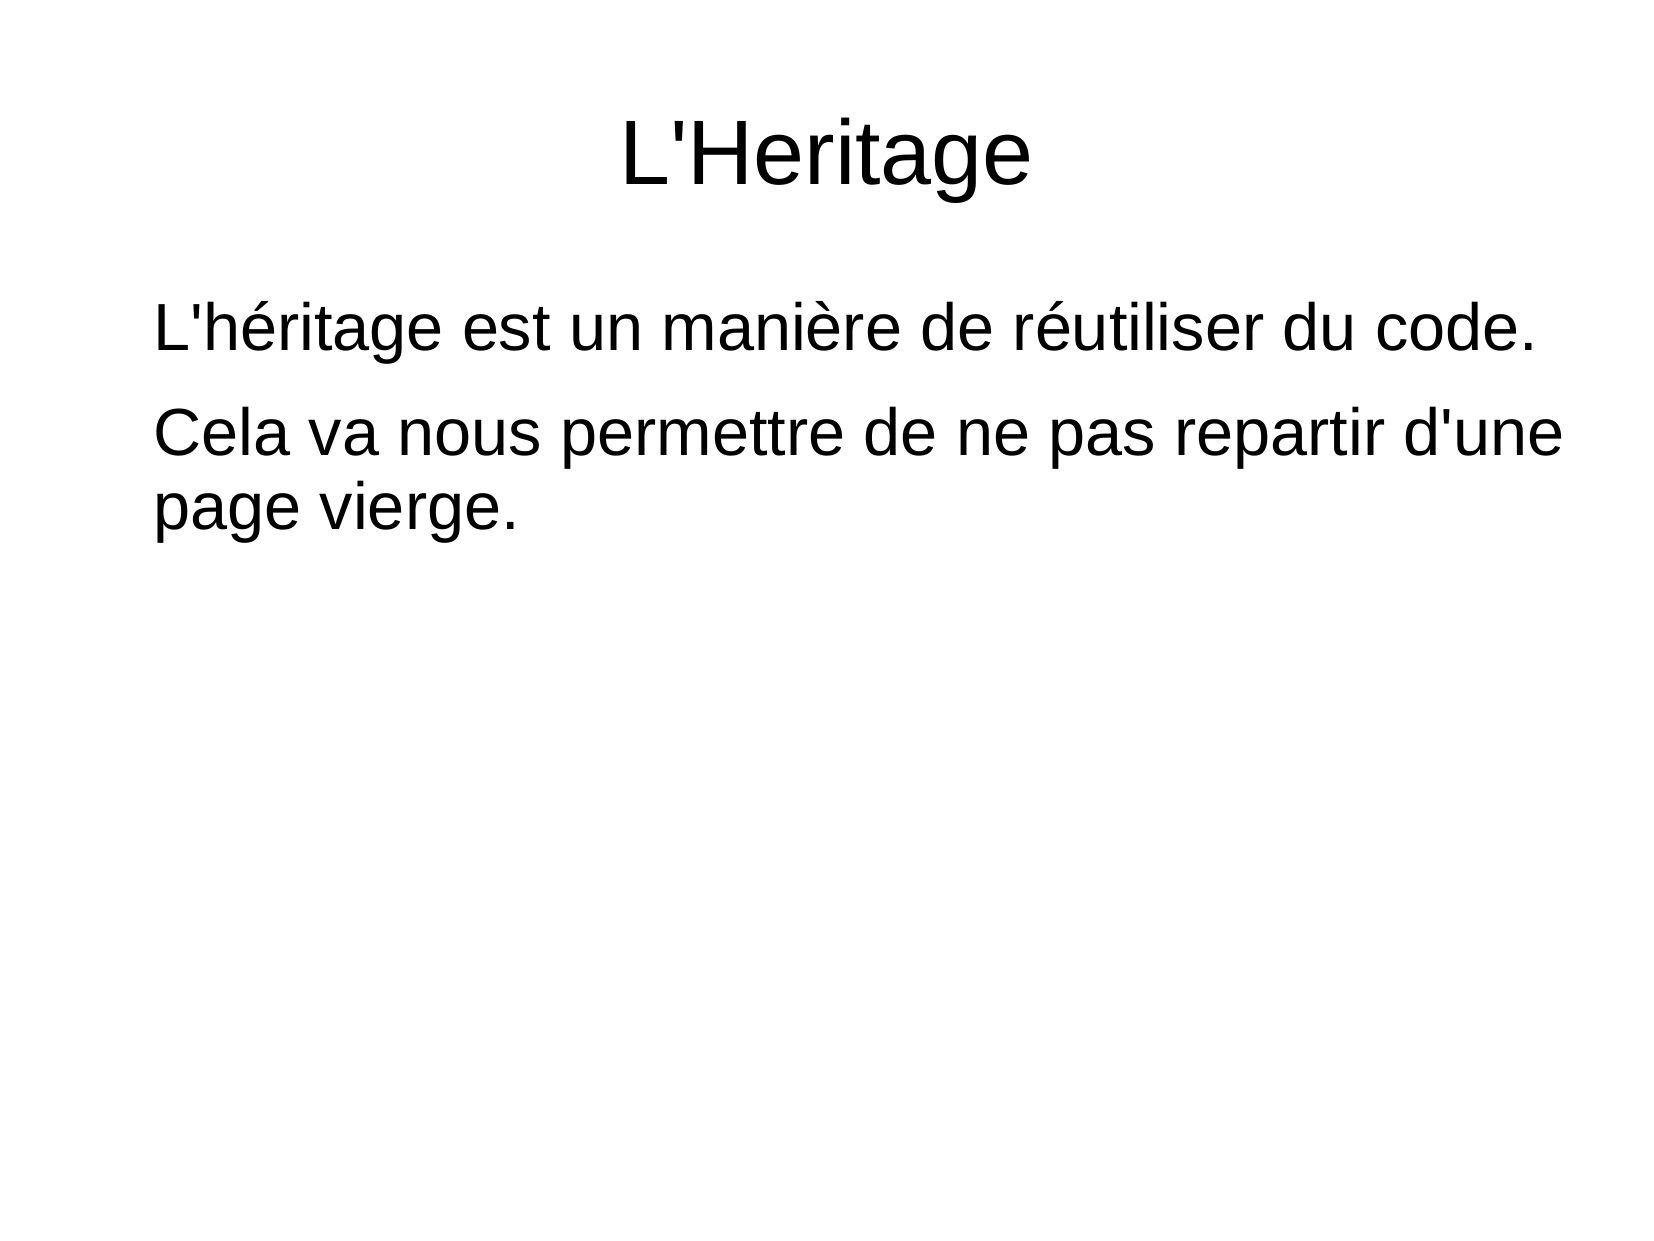

# L'Heritage
L'héritage est un manière de réutiliser du code.
Cela va nous permettre de ne pas repartir d'une page vierge.